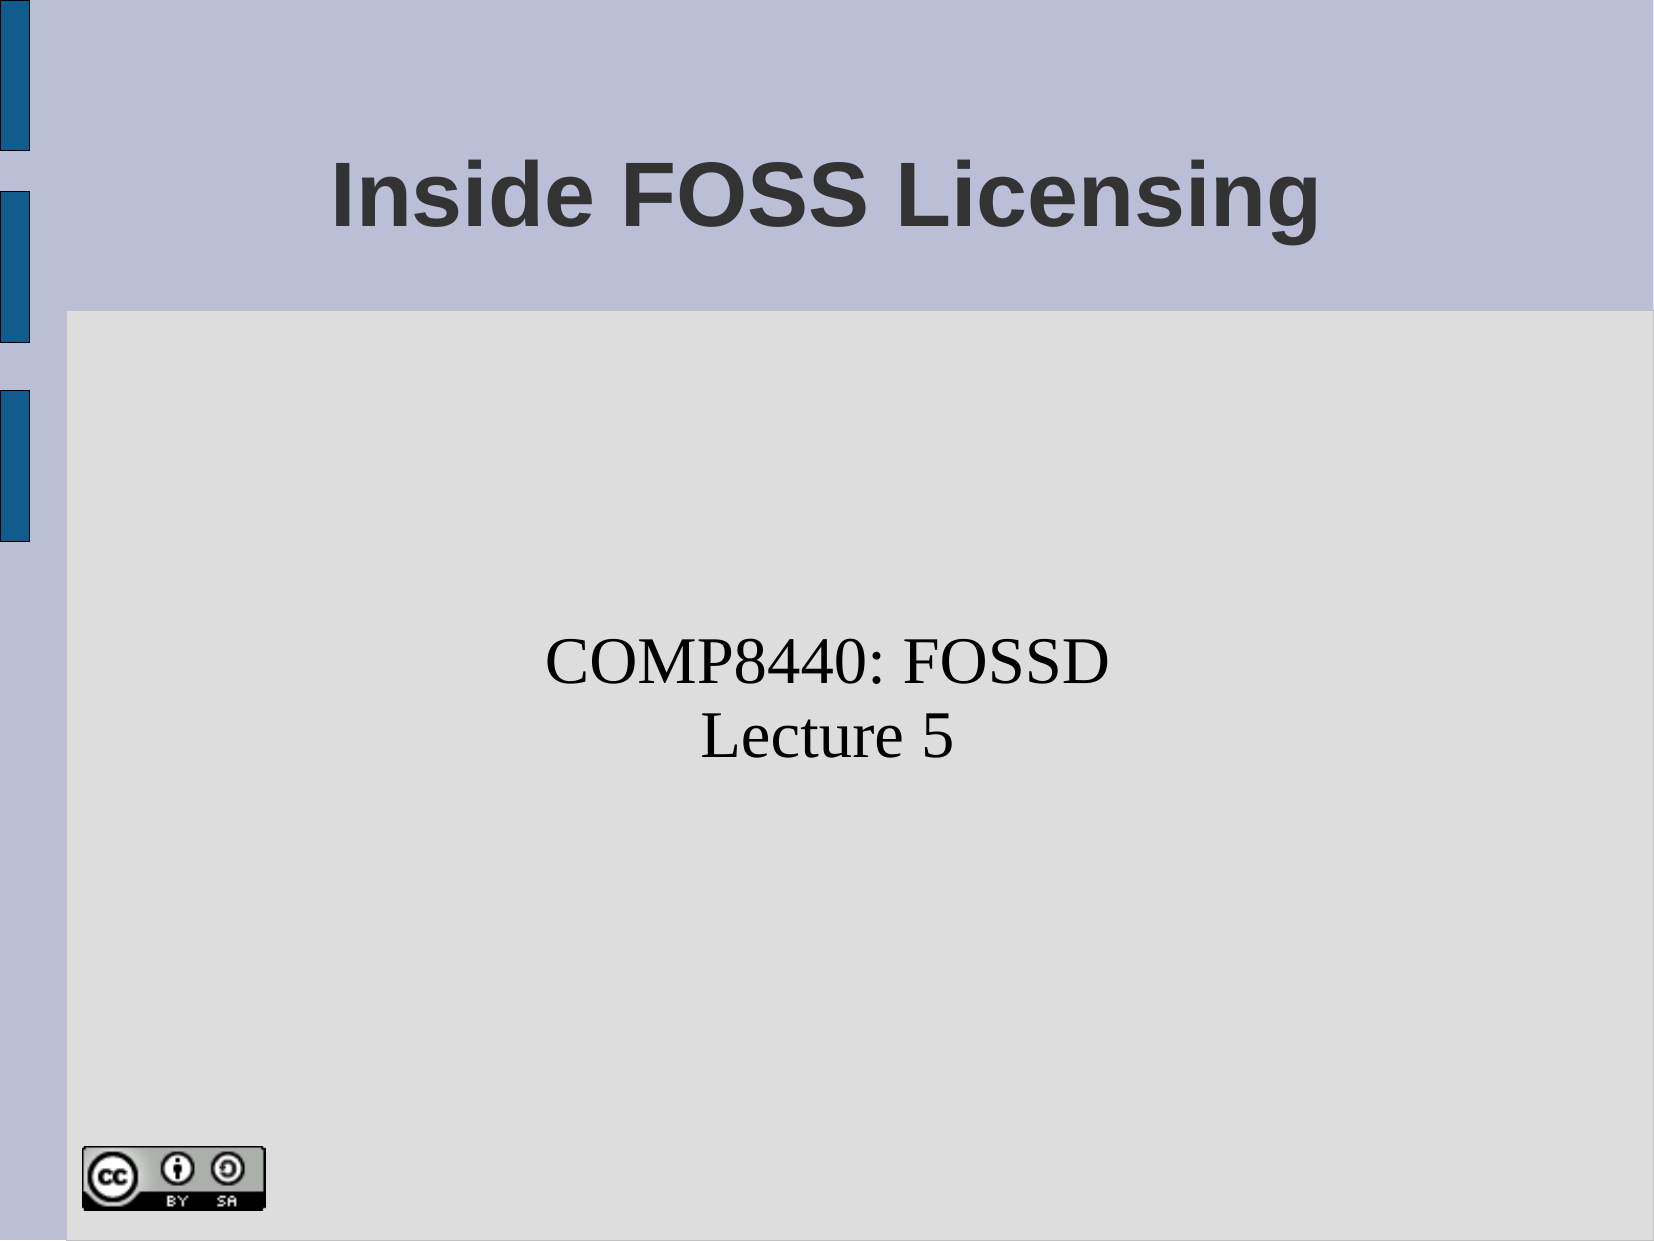

# Inside FOSS Licensing
COMP8440: FOSSD
Lecture 5